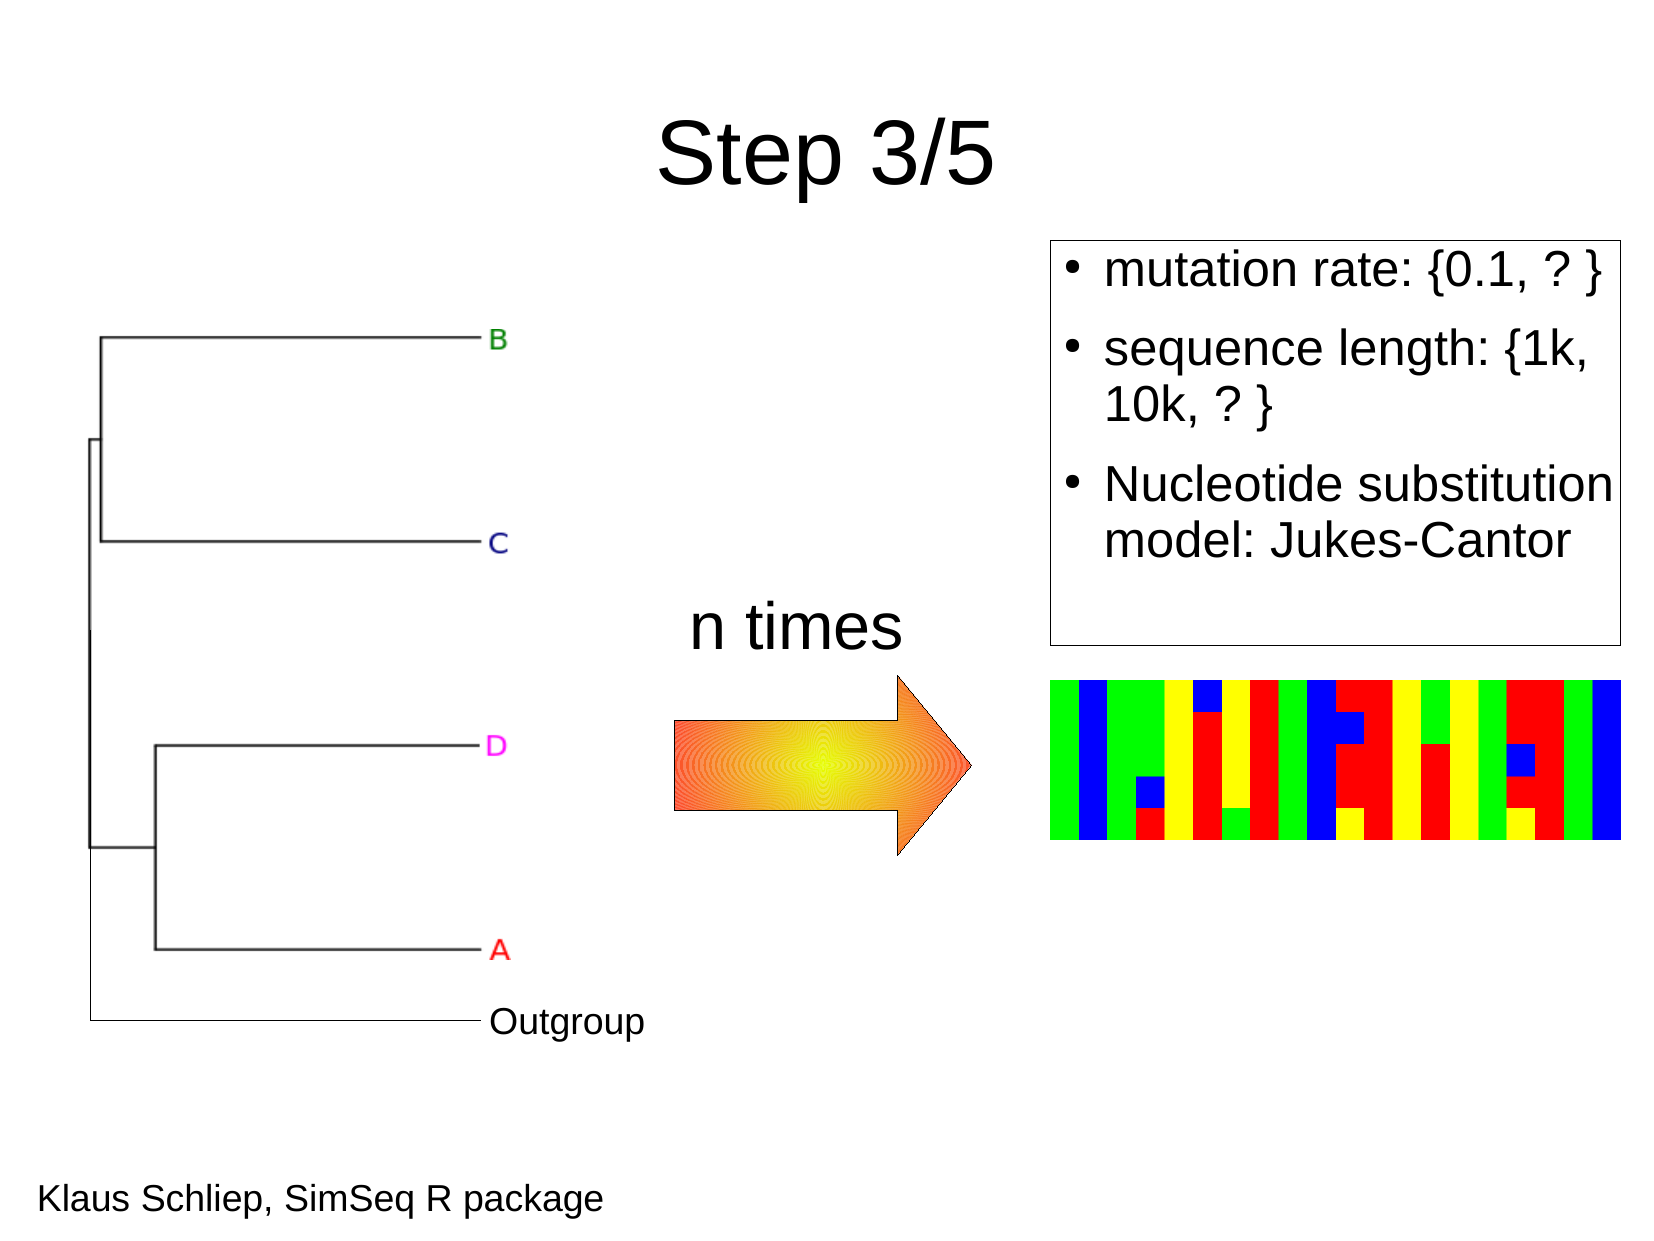

# Step 3/5
mutation rate: {0.1, ? }
sequence length: {1k, 10k, ? }
Nucleotide substitution model: Jukes-Cantor
n times
Outgroup
Klaus Schliep, SimSeq R package